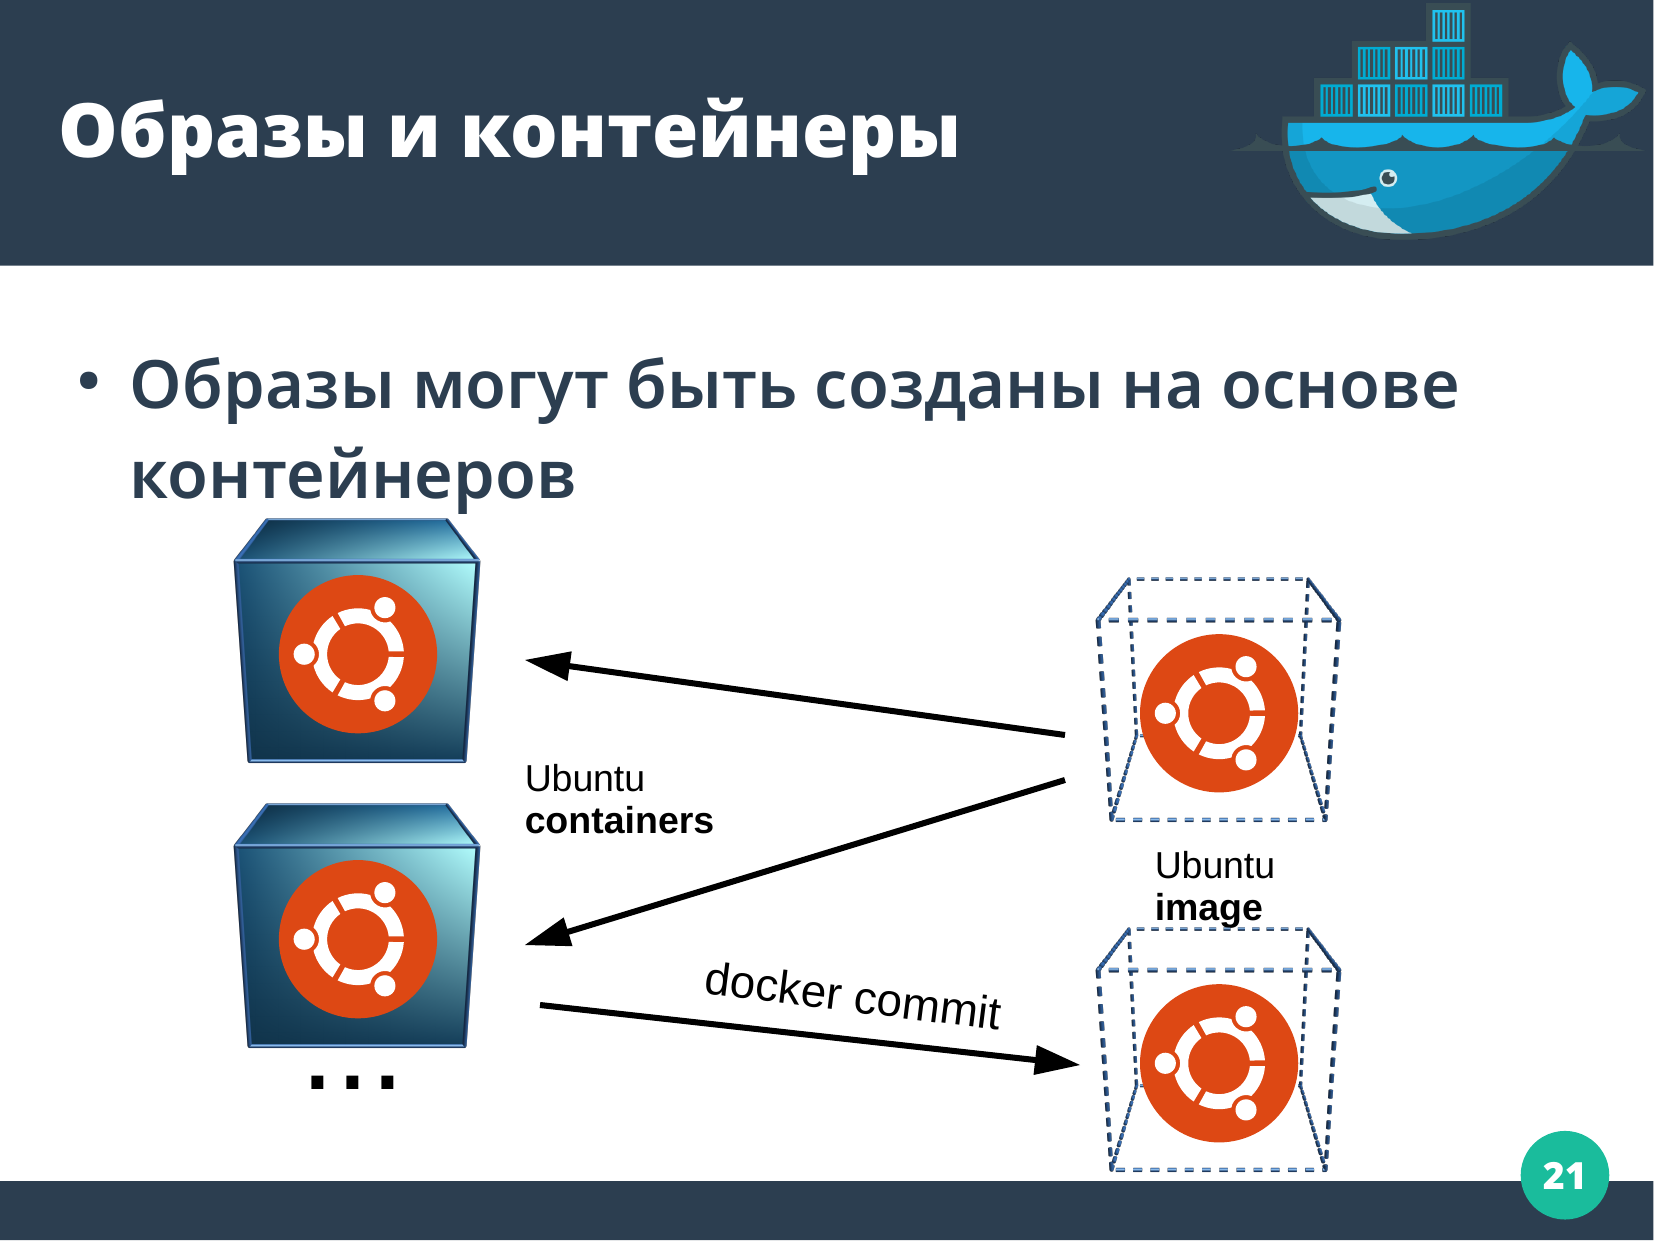

# Образы и контейнеры
Образы могут быть созданы на основе контейнеров
Ubuntu
containers
Ubuntu
image
docker commit
...
21